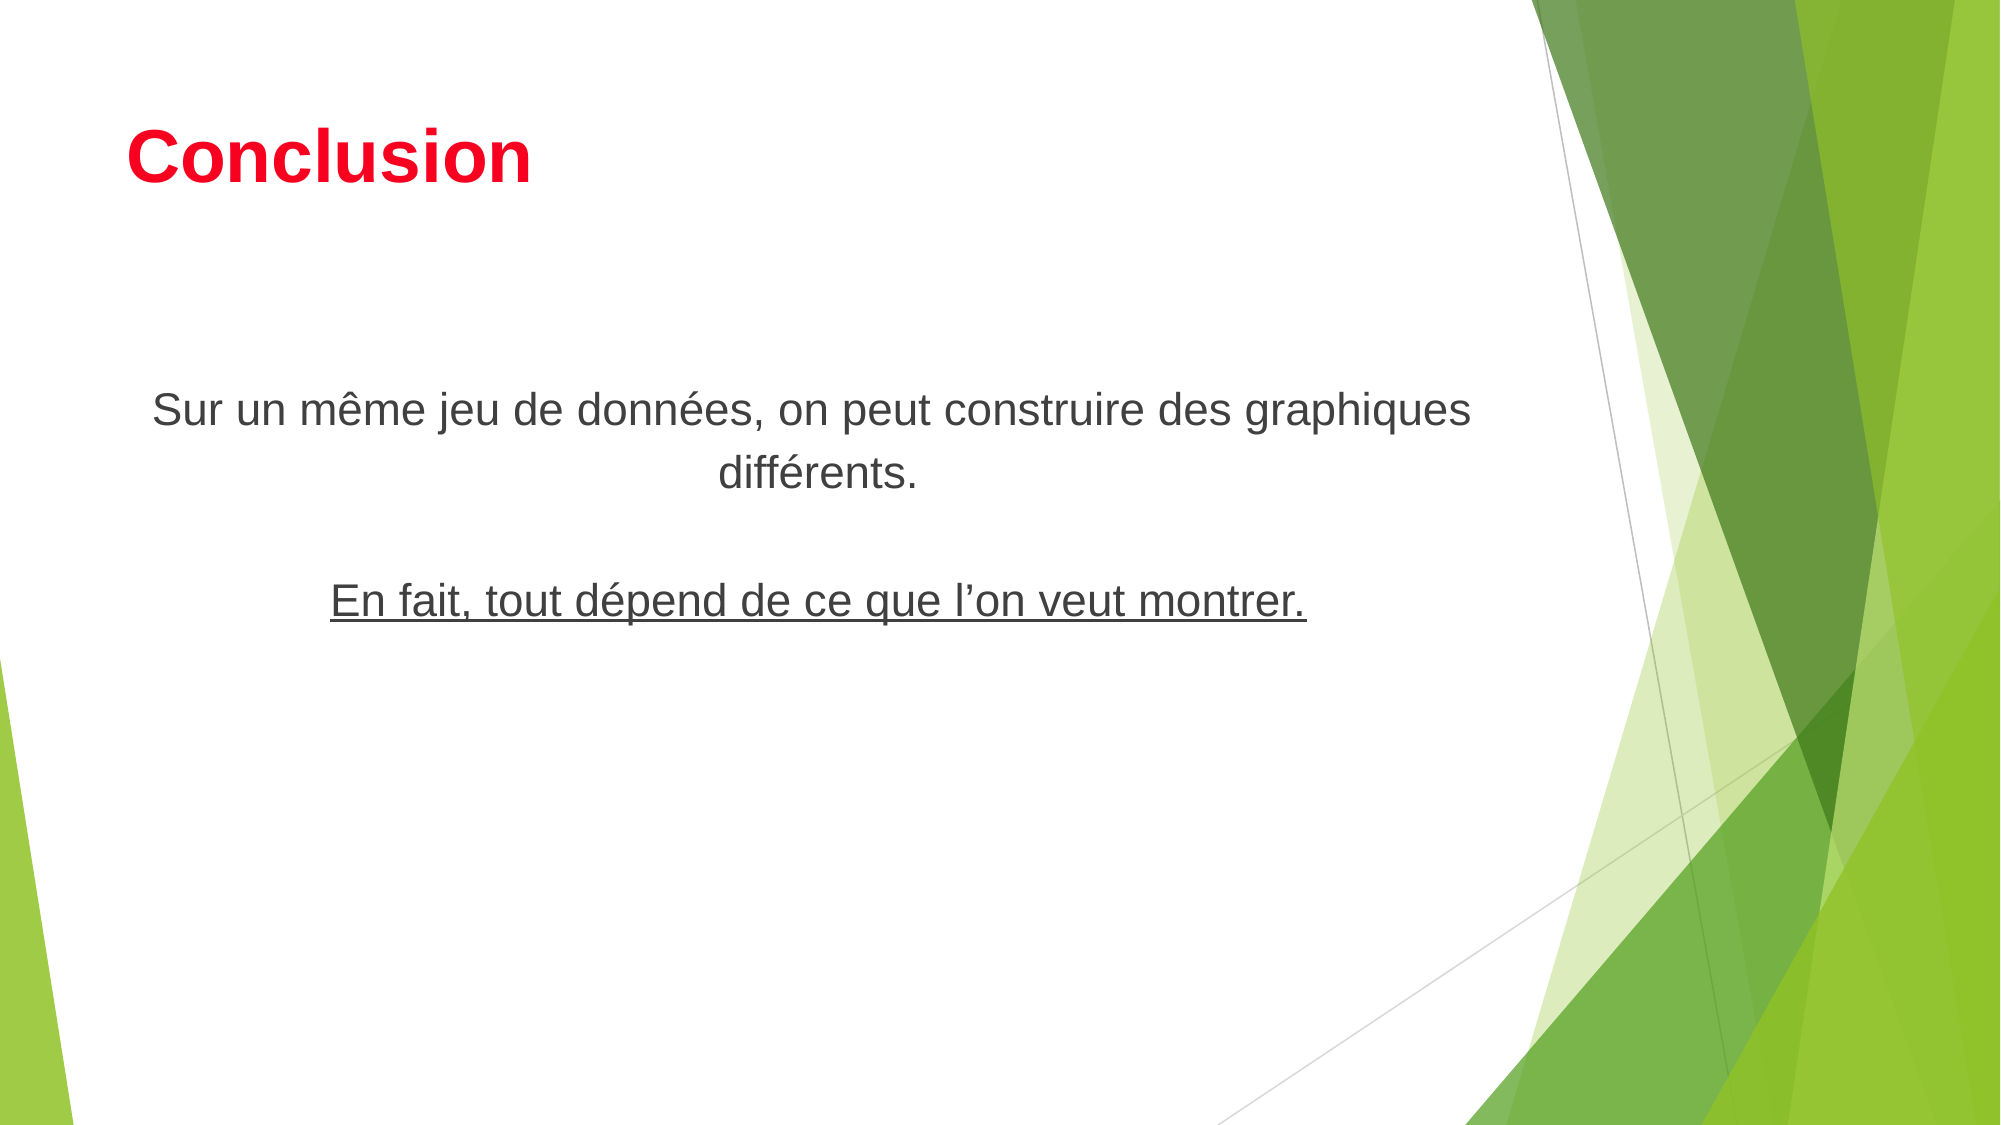

# Conclusion
Sur un même jeu de données, on peut construire des graphiques
différents.
En fait, tout dépend de ce que l’on veut montrer.